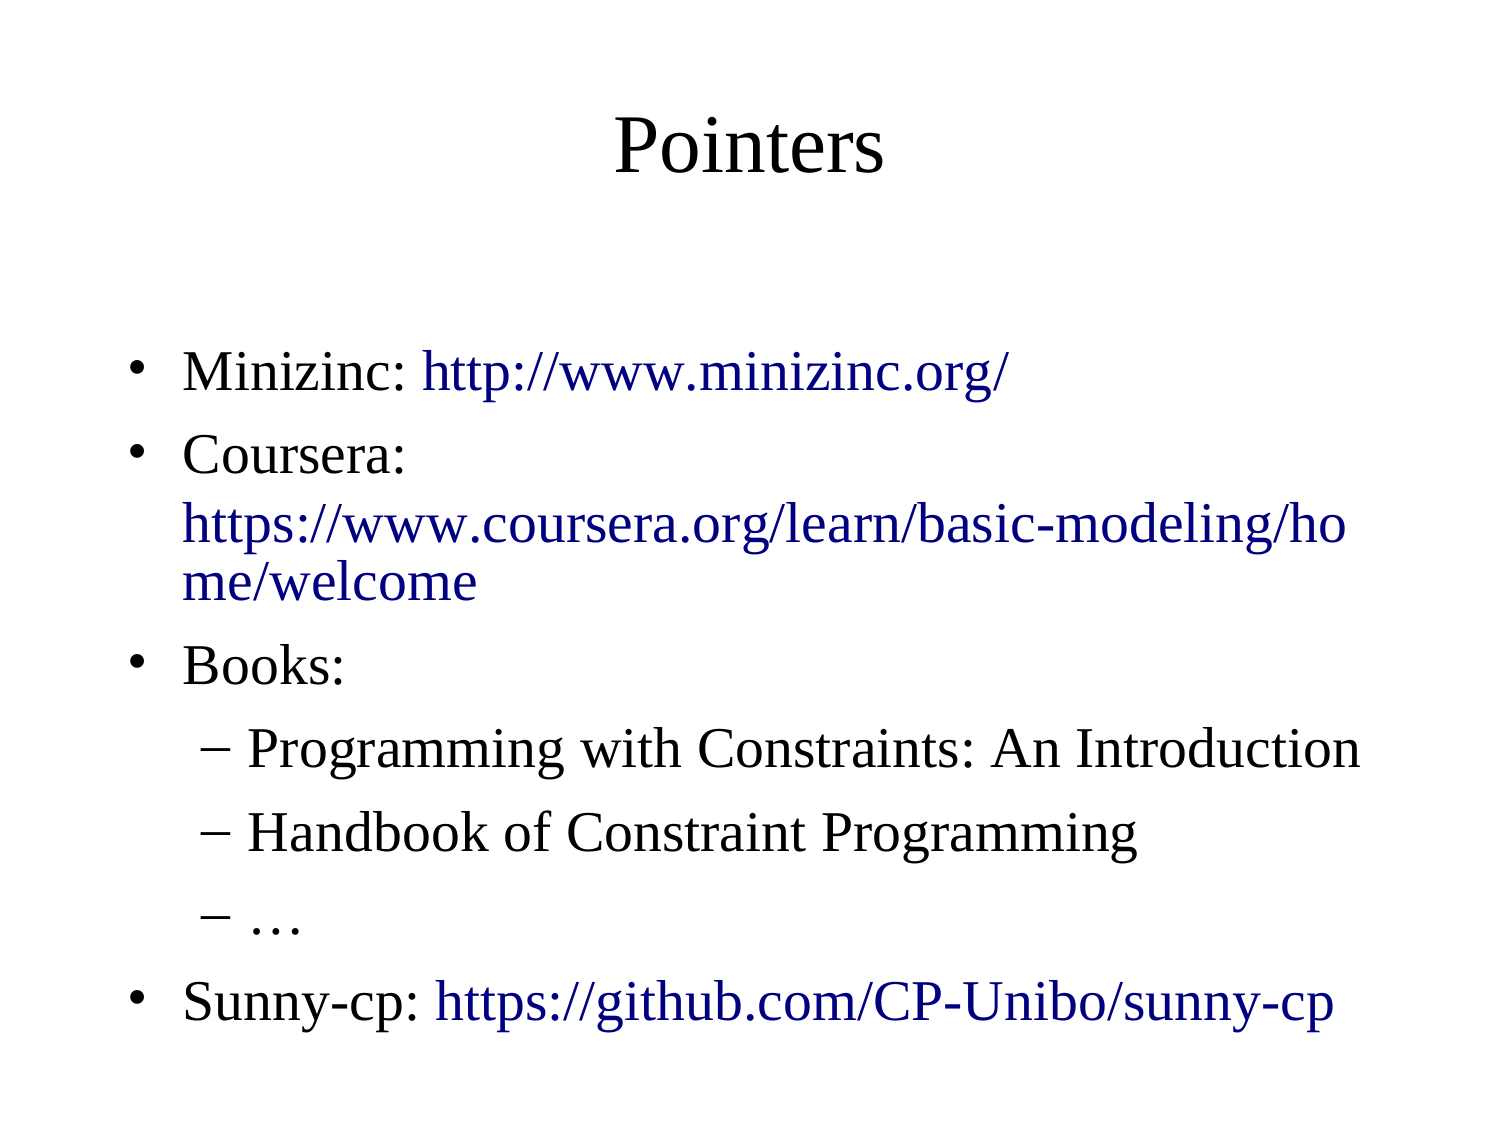

# Pointers
Minizinc: http://www.minizinc.org/
Coursera: https://www.coursera.org/learn/basic-modeling/home/welcome
Books:
Programming with Constraints: An Introduction
Handbook of Constraint Programming
…
Sunny-cp: https://github.com/CP-Unibo/sunny-cp